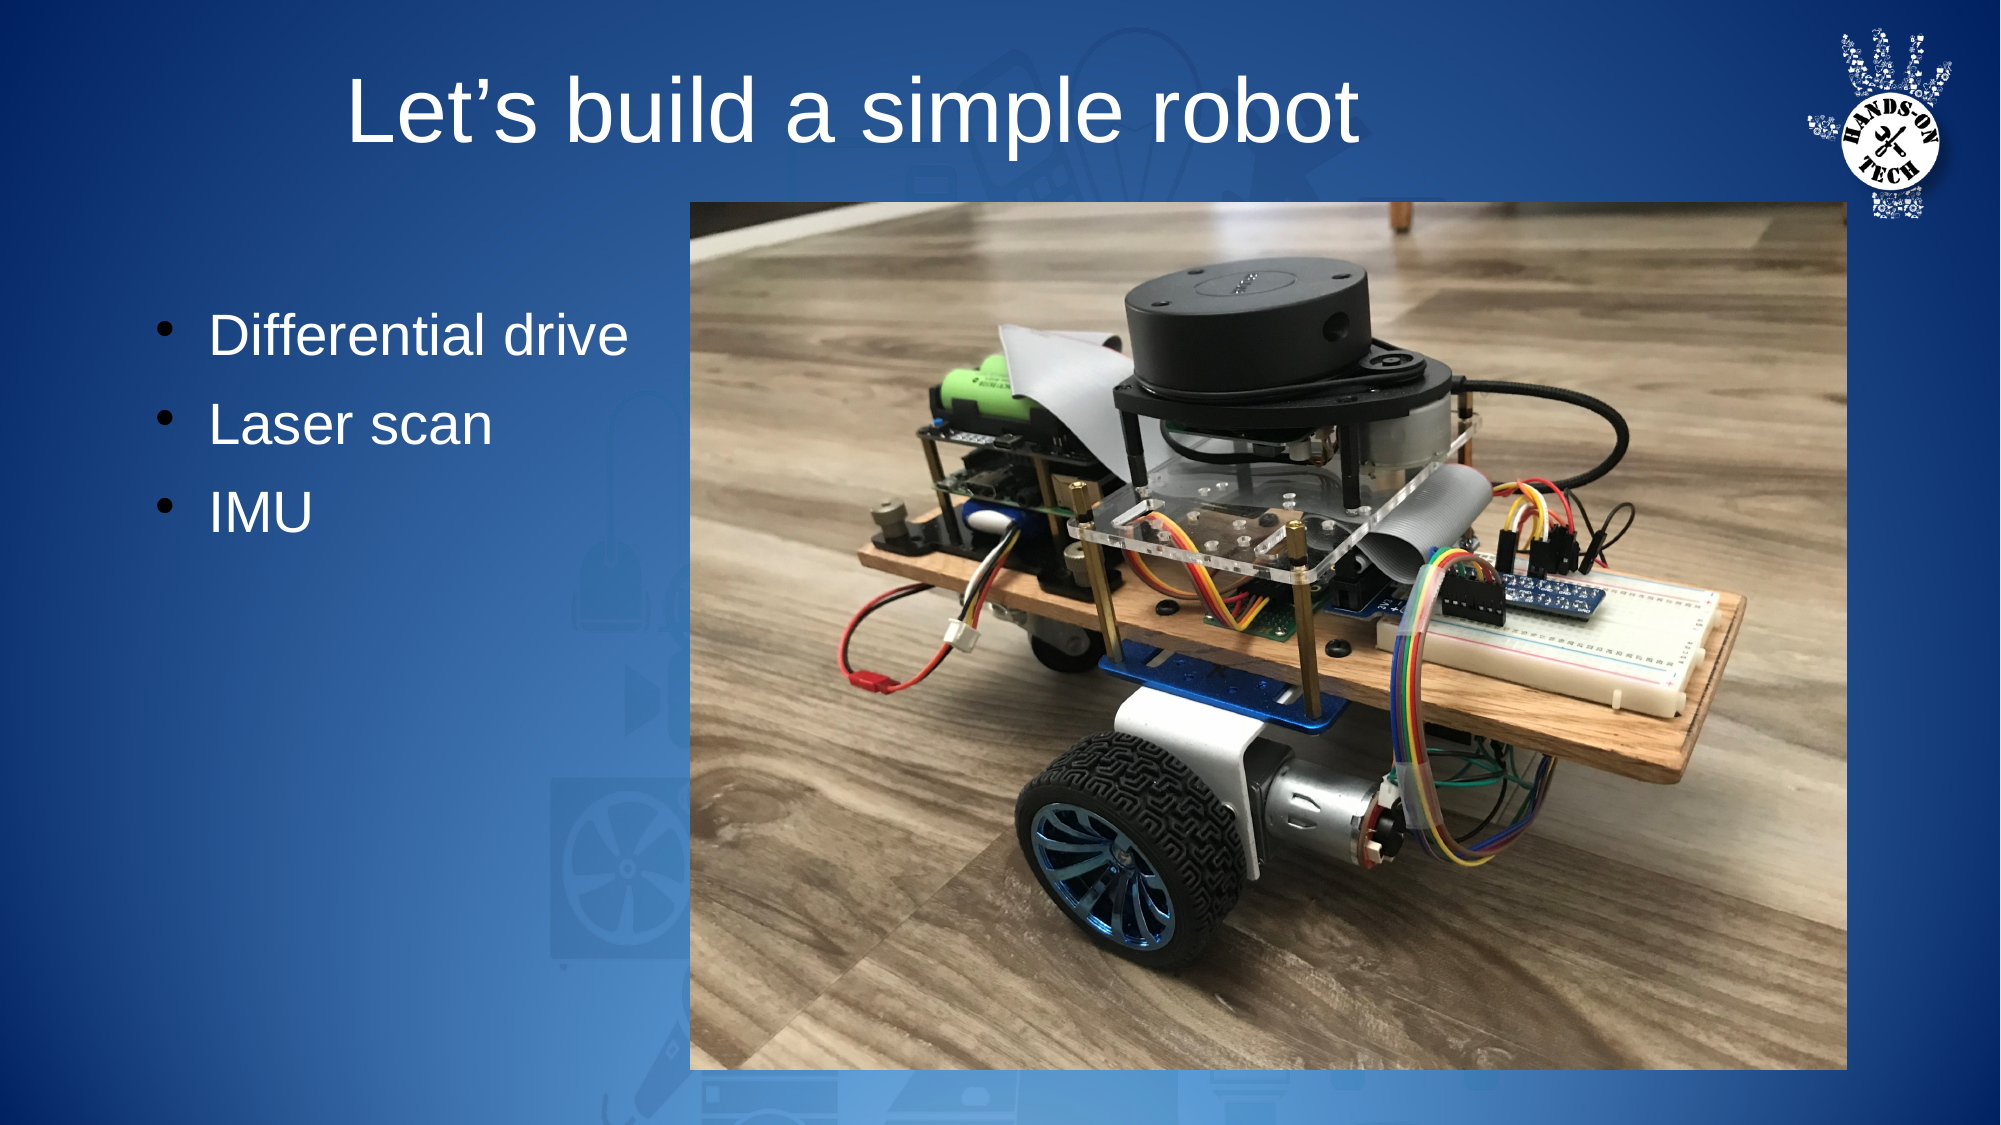

Let’s build a simple robot
Differential drive
Laser scan
IMU